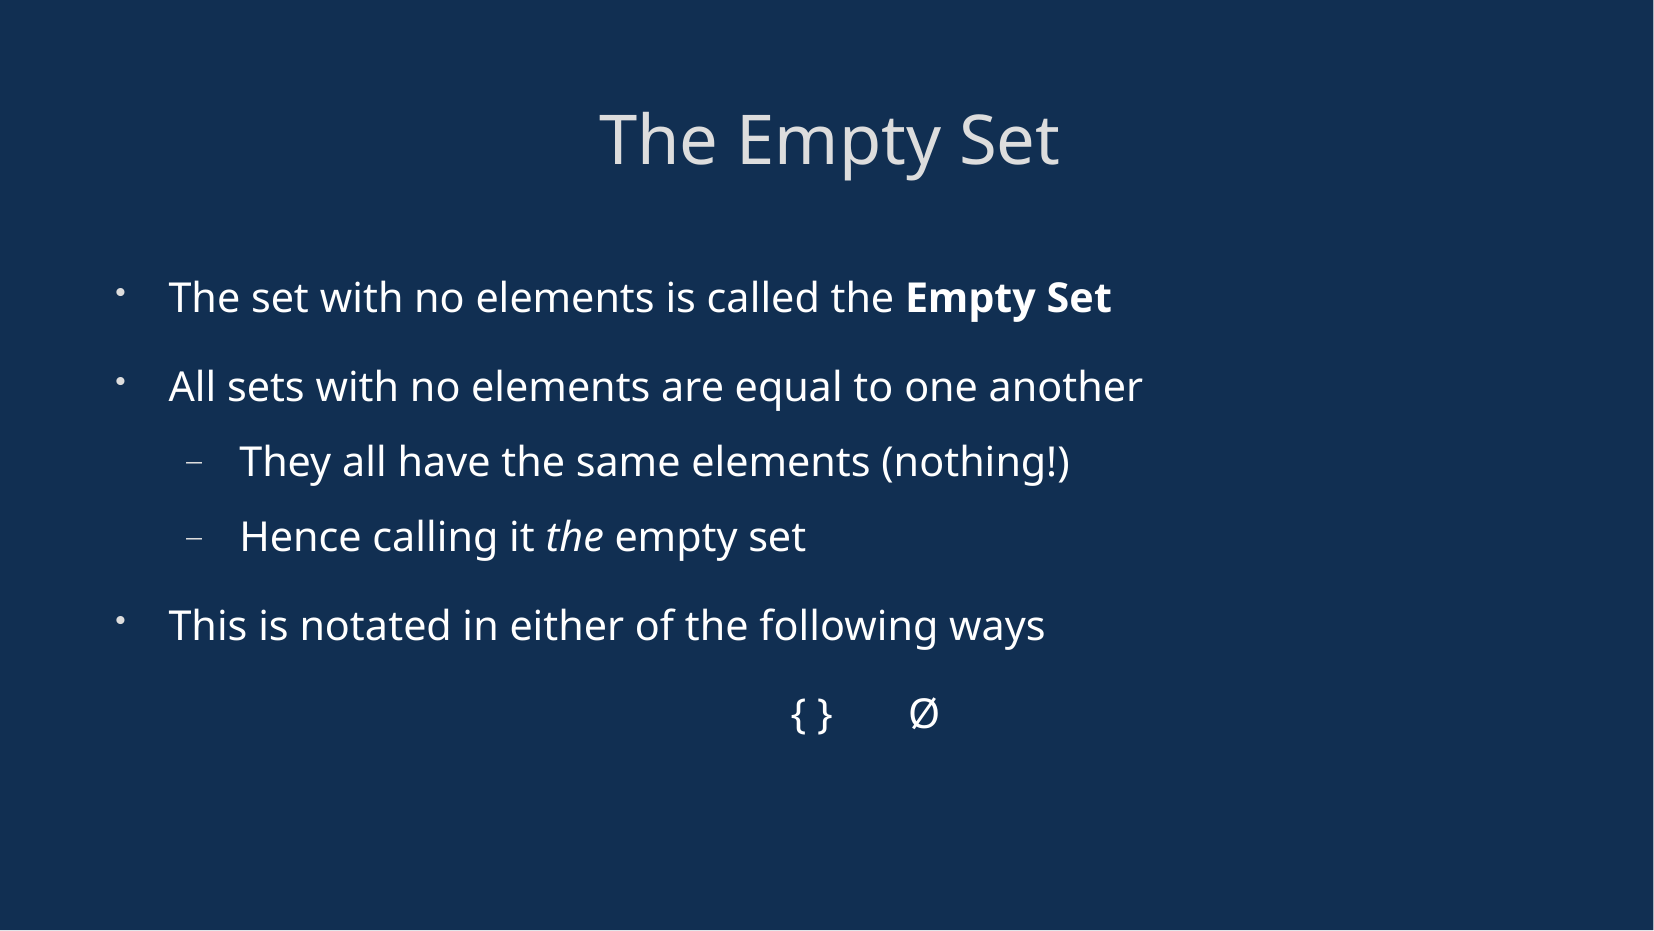

# The Empty Set
The set with no elements is called the Empty Set
All sets with no elements are equal to one another
They all have the same elements (nothing!)
Hence calling it the empty set
This is notated in either of the following ways
{ } Ø